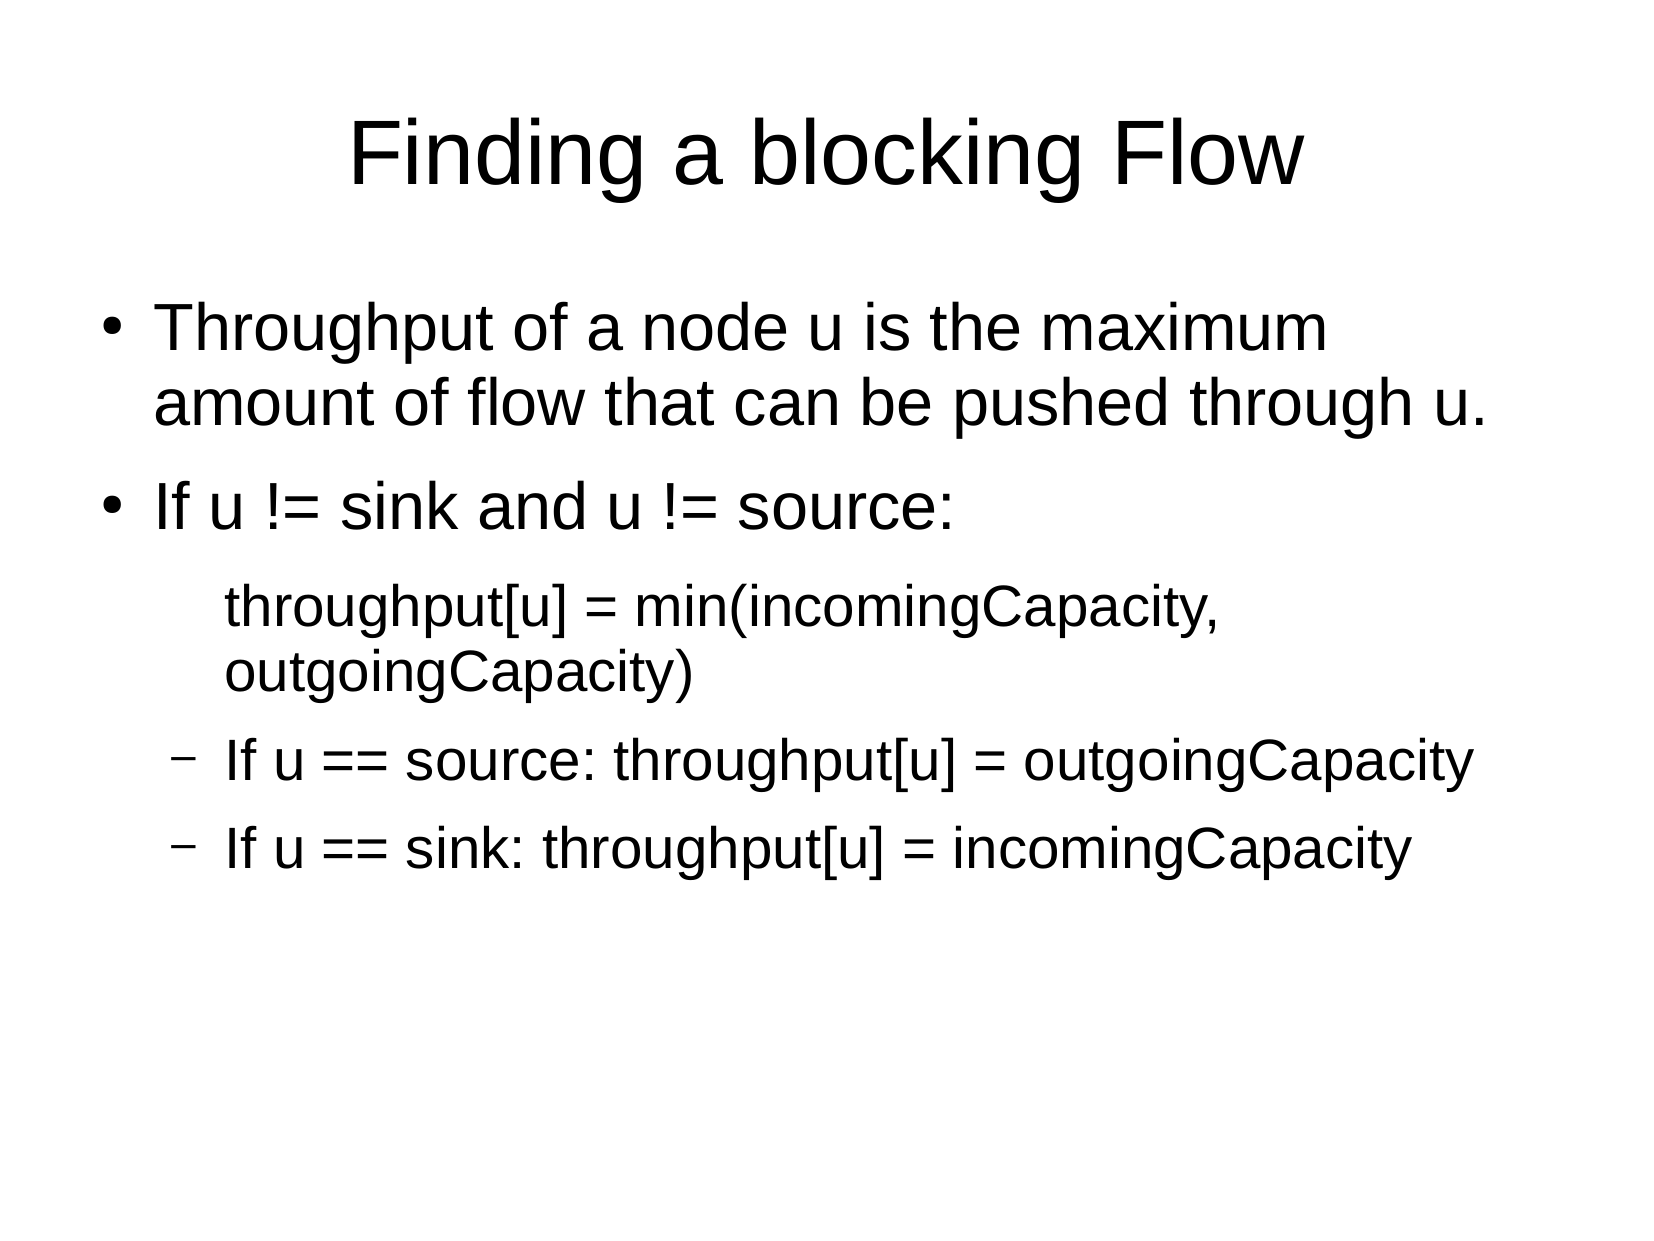

# Finding a blocking Flow
Throughput of a node u is the maximum amount of flow that can be pushed through u.
If u != sink and u != source:
throughput[u] = min(incomingCapacity, 		outgoingCapacity)
If u == source: throughput[u] = outgoingCapacity
If u == sink: throughput[u] = incomingCapacity